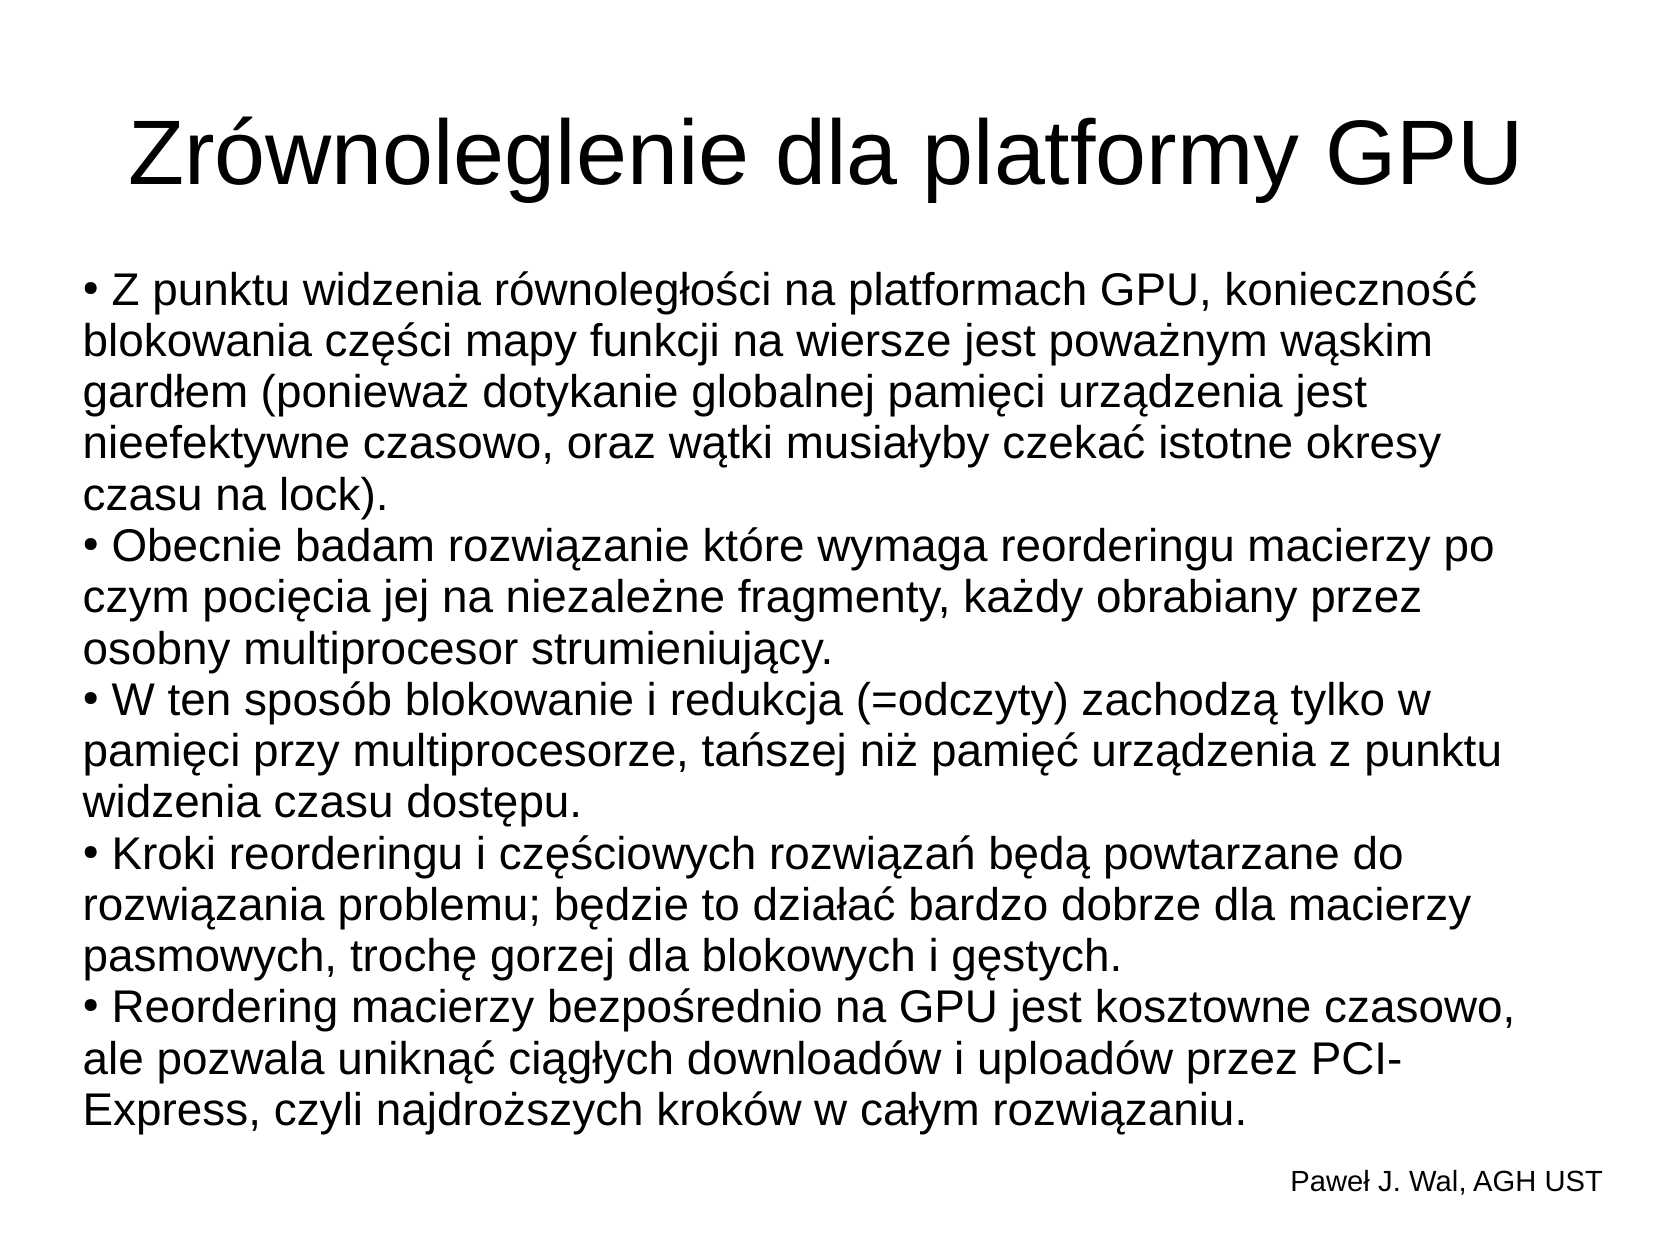

# Zrównoleglenie dla platformy GPU
 Z punktu widzenia równoległości na platformach GPU, konieczność blokowania części mapy funkcji na wiersze jest poważnym wąskim gardłem (ponieważ dotykanie globalnej pamięci urządzenia jest nieefektywne czasowo, oraz wątki musiałyby czekać istotne okresy czasu na lock).
 Obecnie badam rozwiązanie które wymaga reorderingu macierzy po czym pocięcia jej na niezależne fragmenty, każdy obrabiany przez osobny multiprocesor strumieniujący.
 W ten sposób blokowanie i redukcja (=odczyty) zachodzą tylko w pamięci przy multiprocesorze, tańszej niż pamięć urządzenia z punktu widzenia czasu dostępu.
 Kroki reorderingu i częściowych rozwiązań będą powtarzane do rozwiązania problemu; będzie to działać bardzo dobrze dla macierzy pasmowych, trochę gorzej dla blokowych i gęstych.
 Reordering macierzy bezpośrednio na GPU jest kosztowne czasowo, ale pozwala uniknąć ciągłych downloadów i uploadów przez PCI-Express, czyli najdroższych kroków w całym rozwiązaniu.
Paweł J. Wal, AGH UST